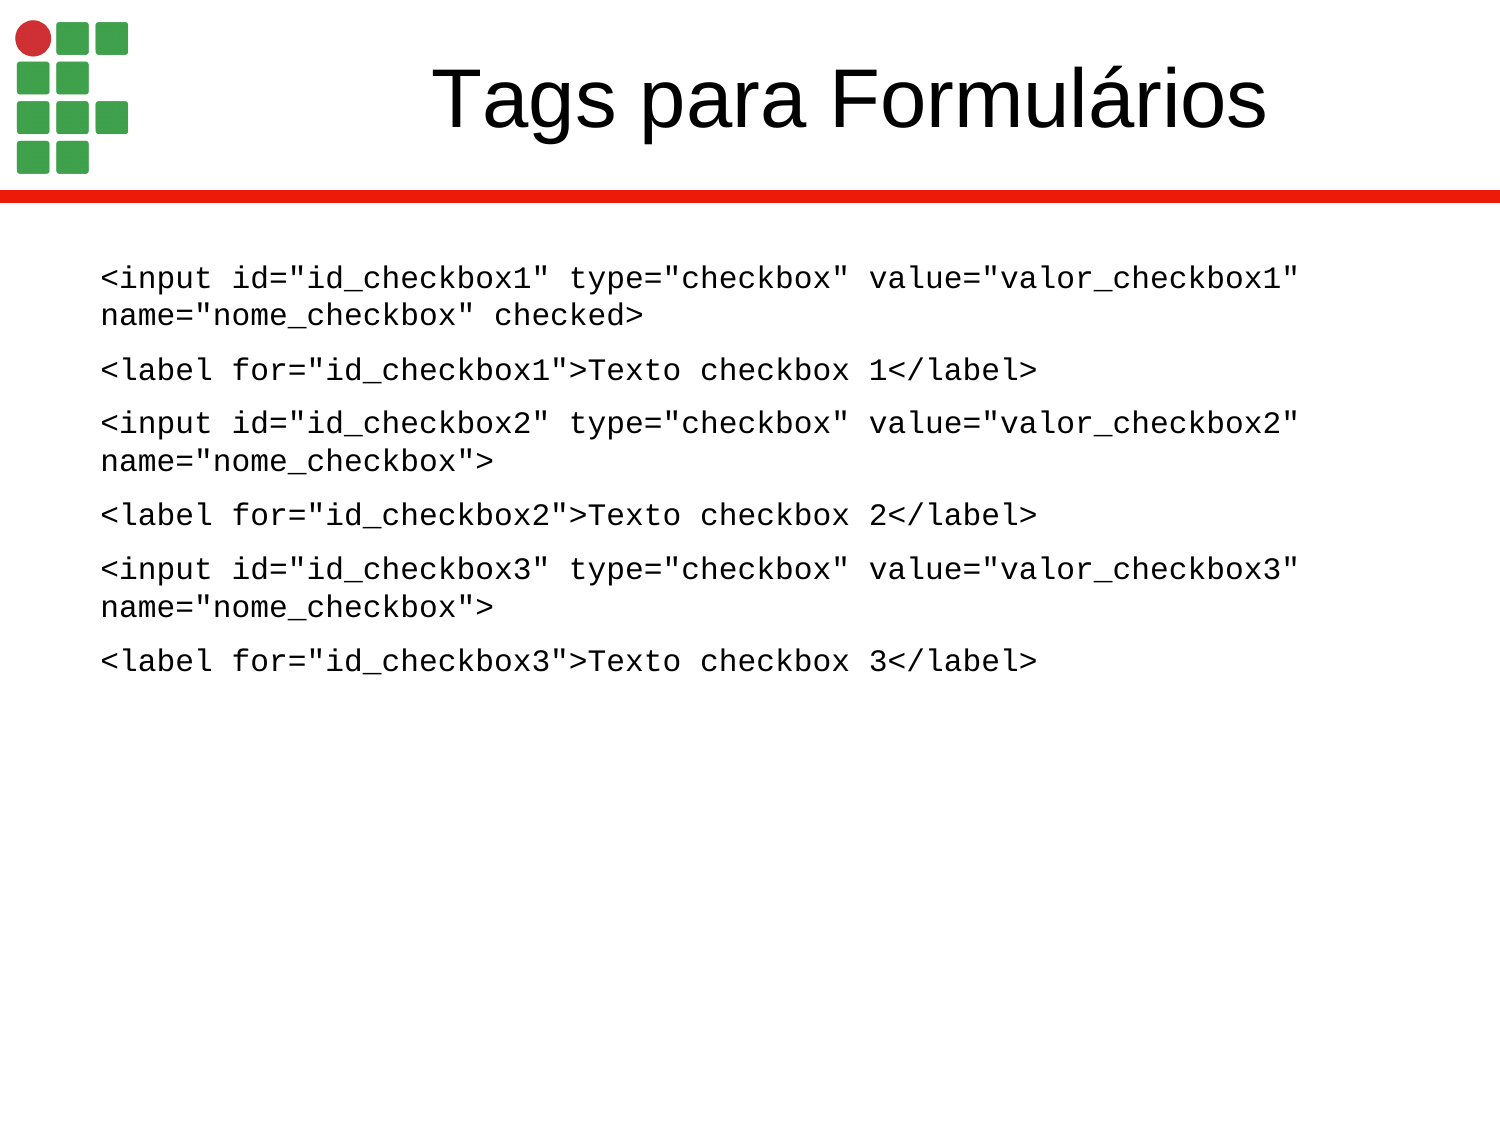

# Tags para Formulários
<input id="id_checkbox1" type="checkbox" value="valor_checkbox1" name="nome_checkbox" checked>
<label for="id_checkbox1">Texto checkbox 1</label>
<input id="id_checkbox2" type="checkbox" value="valor_checkbox2" name="nome_checkbox">
<label for="id_checkbox2">Texto checkbox 2</label>
<input id="id_checkbox3" type="checkbox" value="valor_checkbox3" name="nome_checkbox">
<label for="id_checkbox3">Texto checkbox 3</label>